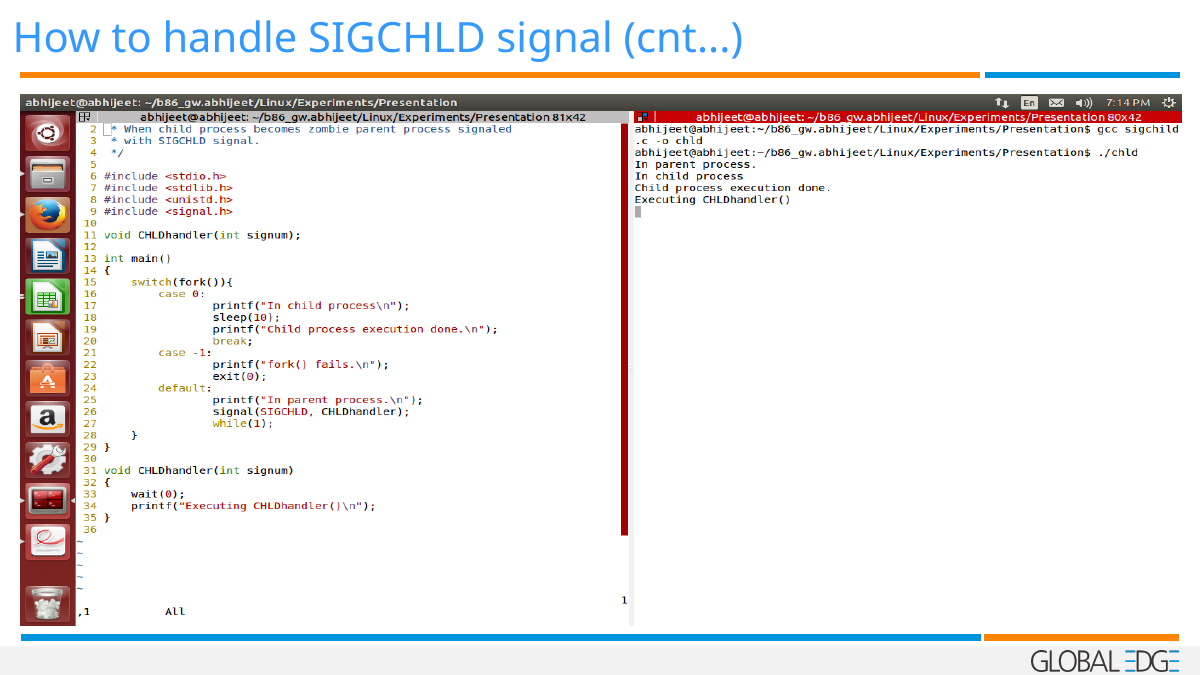

# How to handle SIGCHLD signal (cnt...)